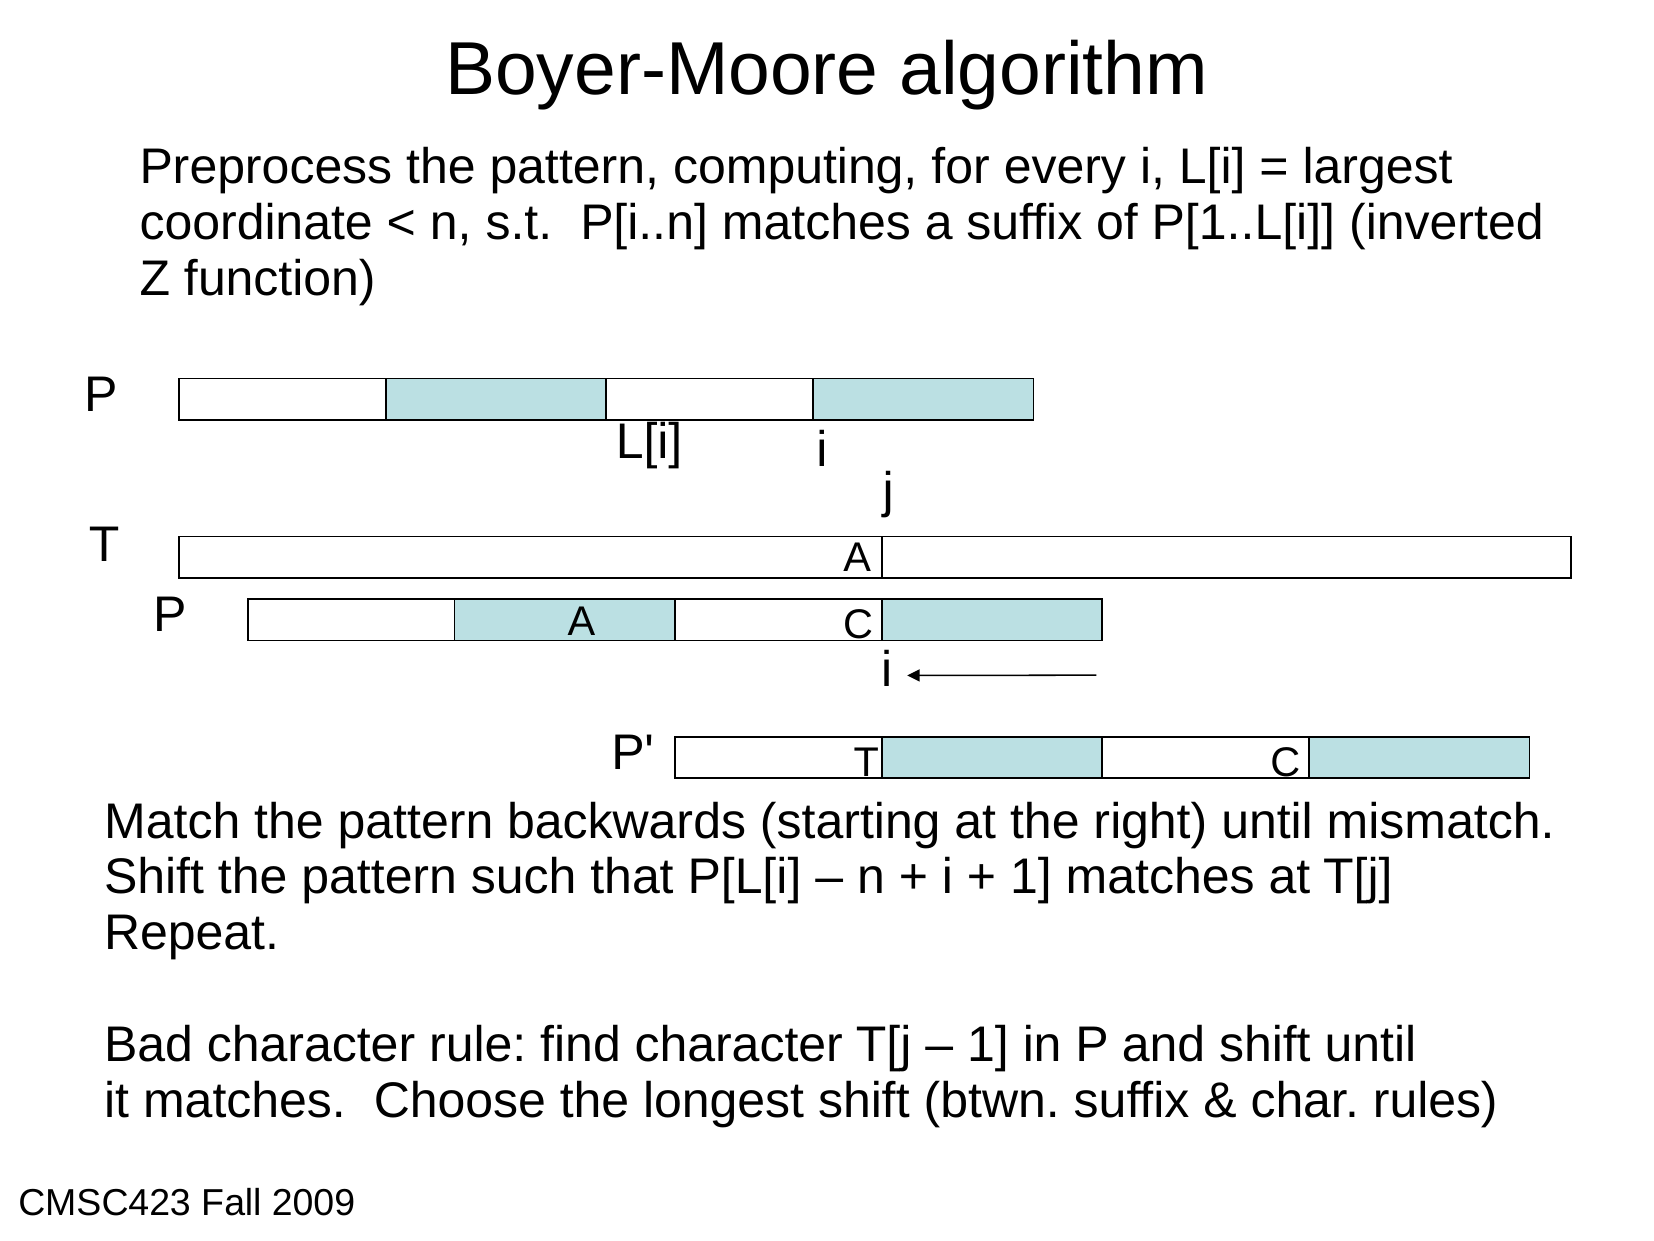

# Boyer-Moore algorithm
Preprocess the pattern, computing, for every i, L[i] = largest
coordinate < n, s.t. P[i..n] matches a suffix of P[1..L[i]] (inverted
Z function)
P
L[i]
i
j
T
A
P
A
C
i
P'
T
C
Match the pattern backwards (starting at the right) until mismatch.
Shift the pattern such that P[L[i] – n + i + 1] matches at T[j]
Repeat.
Bad character rule: find character T[j – 1] in P and shift until
it matches. Choose the longest shift (btwn. suffix & char. rules)
CMSC423 Fall 2009